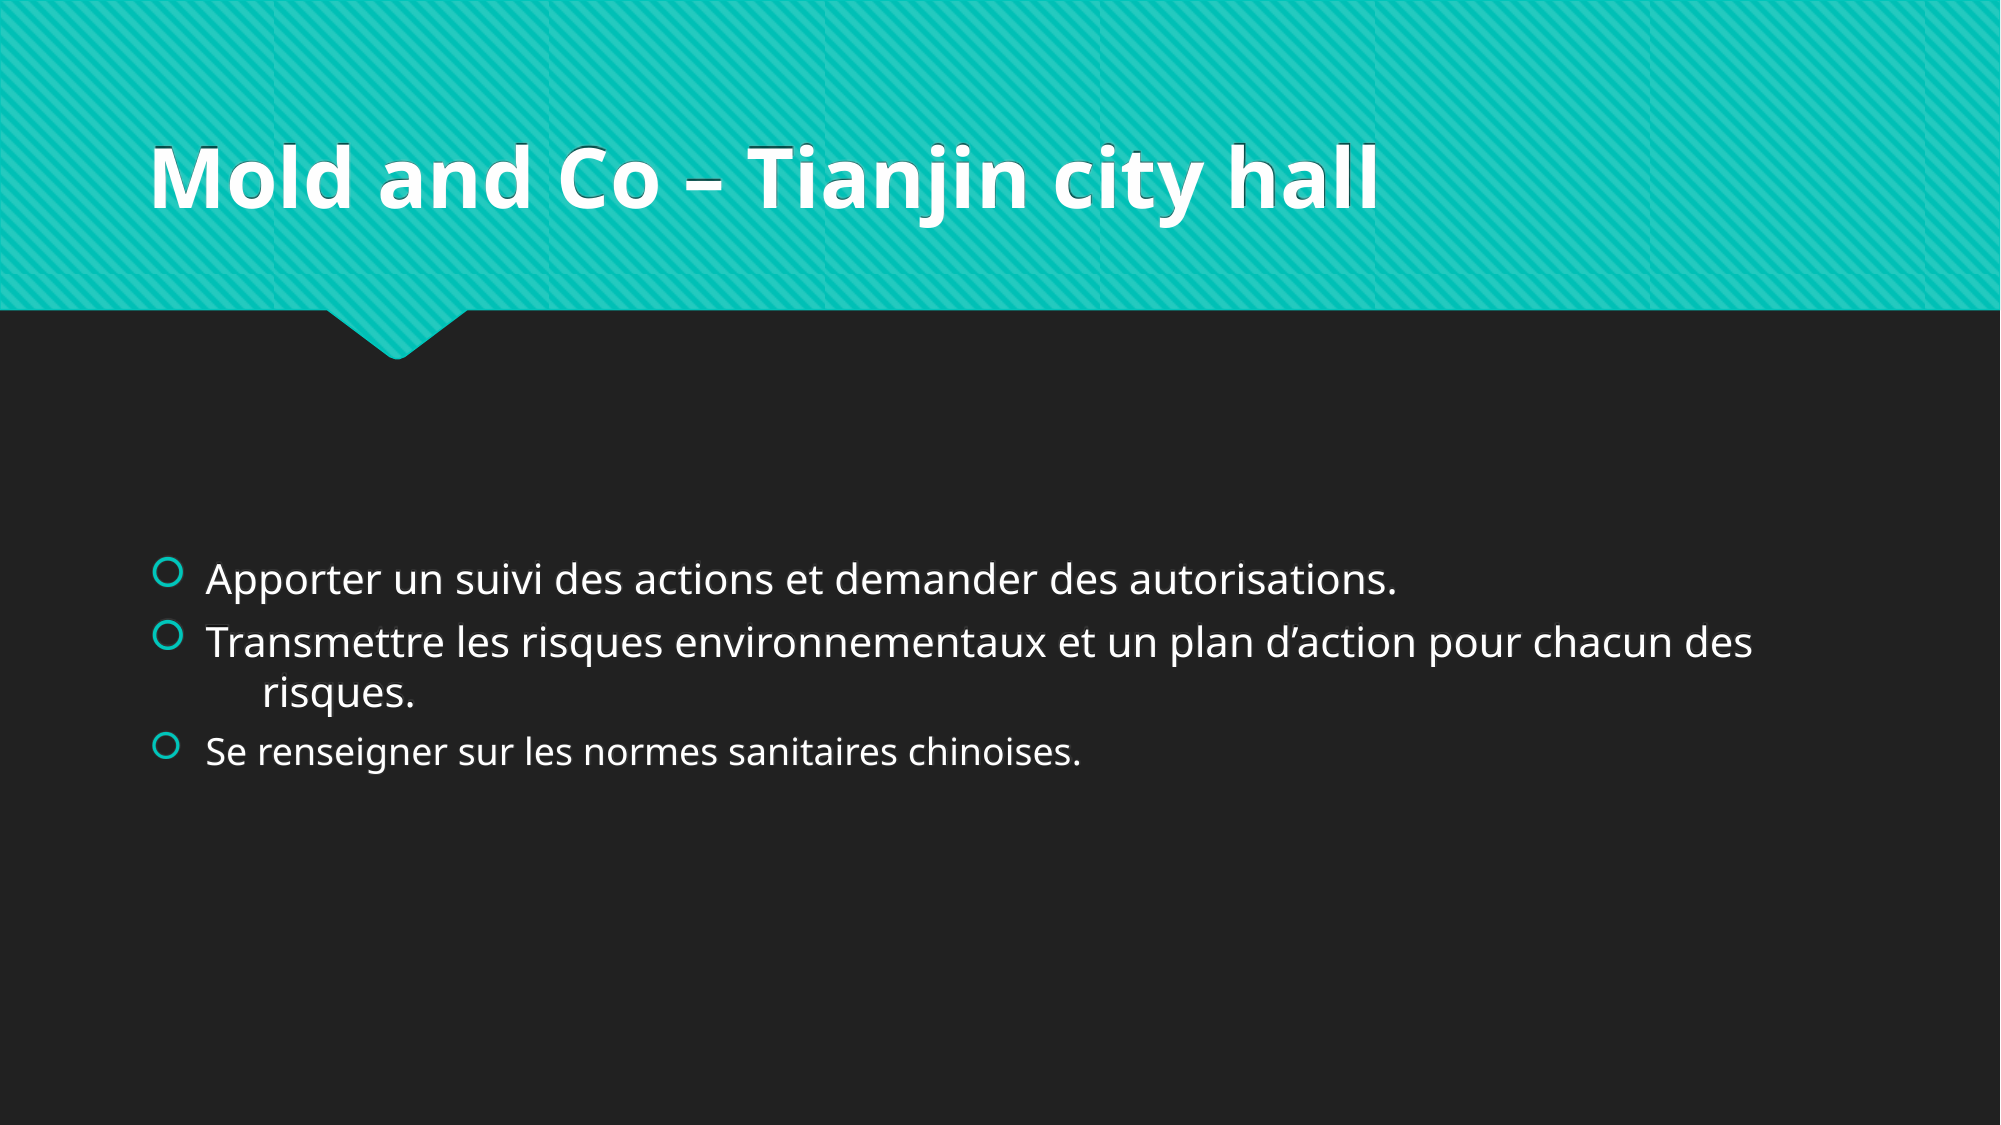

# Mold and Co – Tianjin city hall
Apporter un suivi des actions et demander des autorisations.
Transmettre les risques environnementaux et un plan d’action pour chacun des risques.
Se renseigner sur les normes sanitaires chinoises.